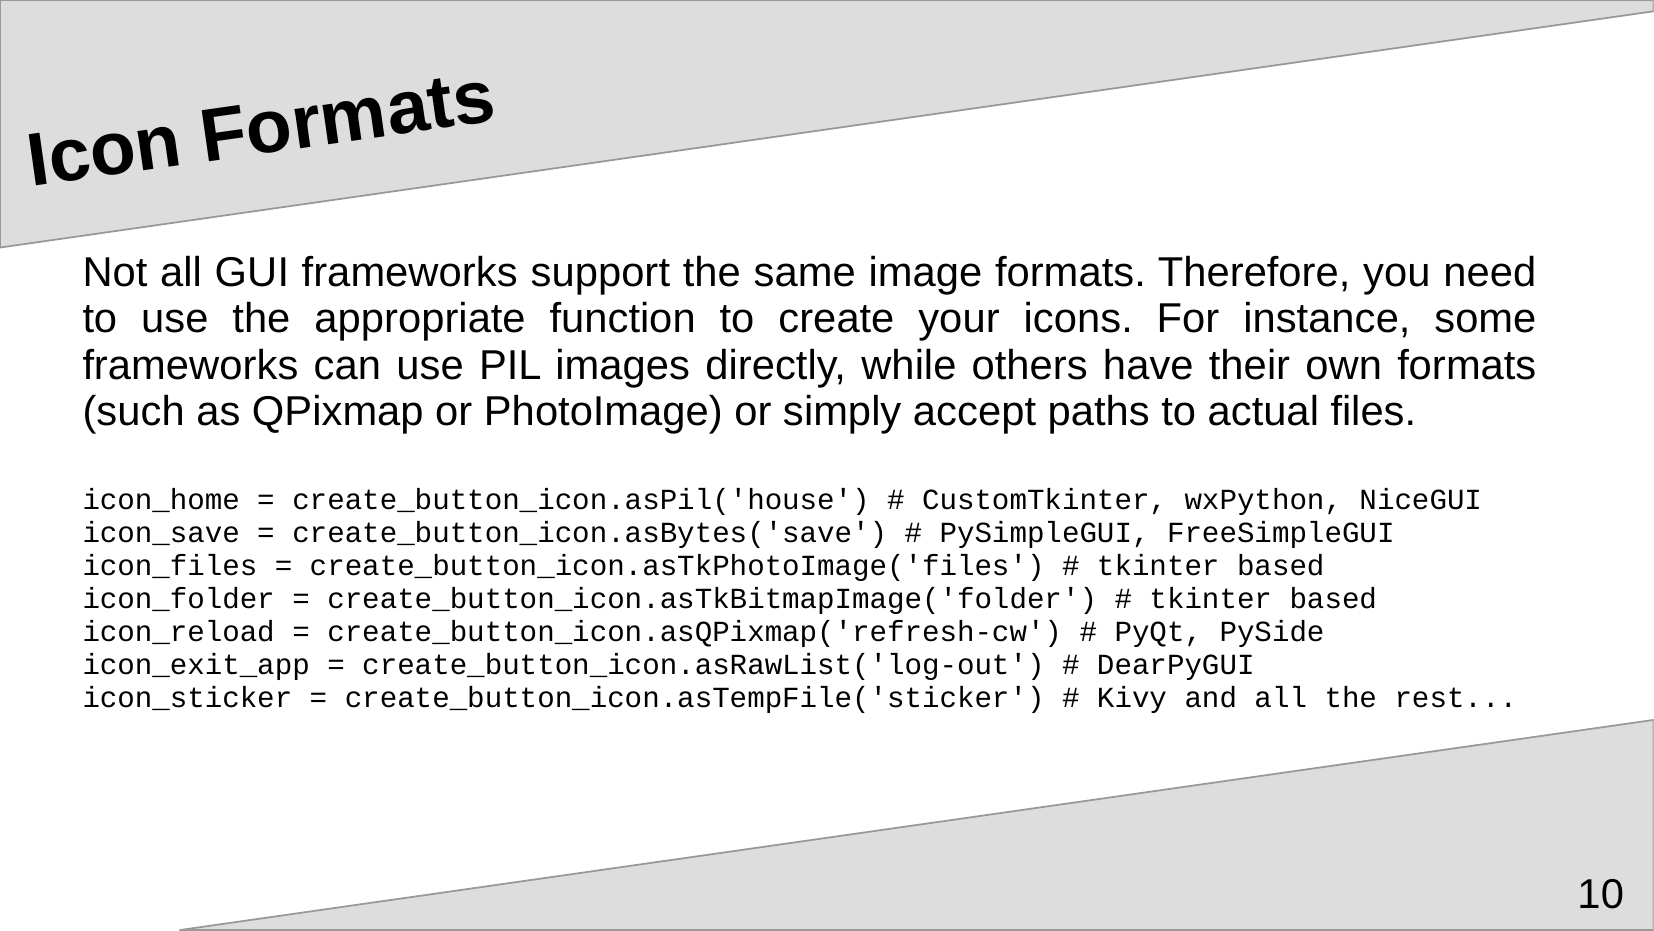

# Icon Formats
Not all GUI frameworks support the same image formats. Therefore, you need to use the appropriate function to create your icons. For instance, some frameworks can use PIL images directly, while others have their own formats (such as QPixmap or PhotoImage) or simply accept paths to actual files.
icon_home = create_button_icon.asPil('house') # CustomTkinter, wxPython, NiceGUI
icon_save = create_button_icon.asBytes('save') # PySimpleGUI, FreeSimpleGUI
icon_files = create_button_icon.asTkPhotoImage('files') # tkinter based
icon_folder = create_button_icon.asTkBitmapImage('folder') # tkinter based
icon_reload = create_button_icon.asQPixmap('refresh-cw') # PyQt, PySide
icon_exit_app = create_button_icon.asRawList('log-out') # DearPyGUI
icon_sticker = create_button_icon.asTempFile('sticker') # Kivy and all the rest...
10